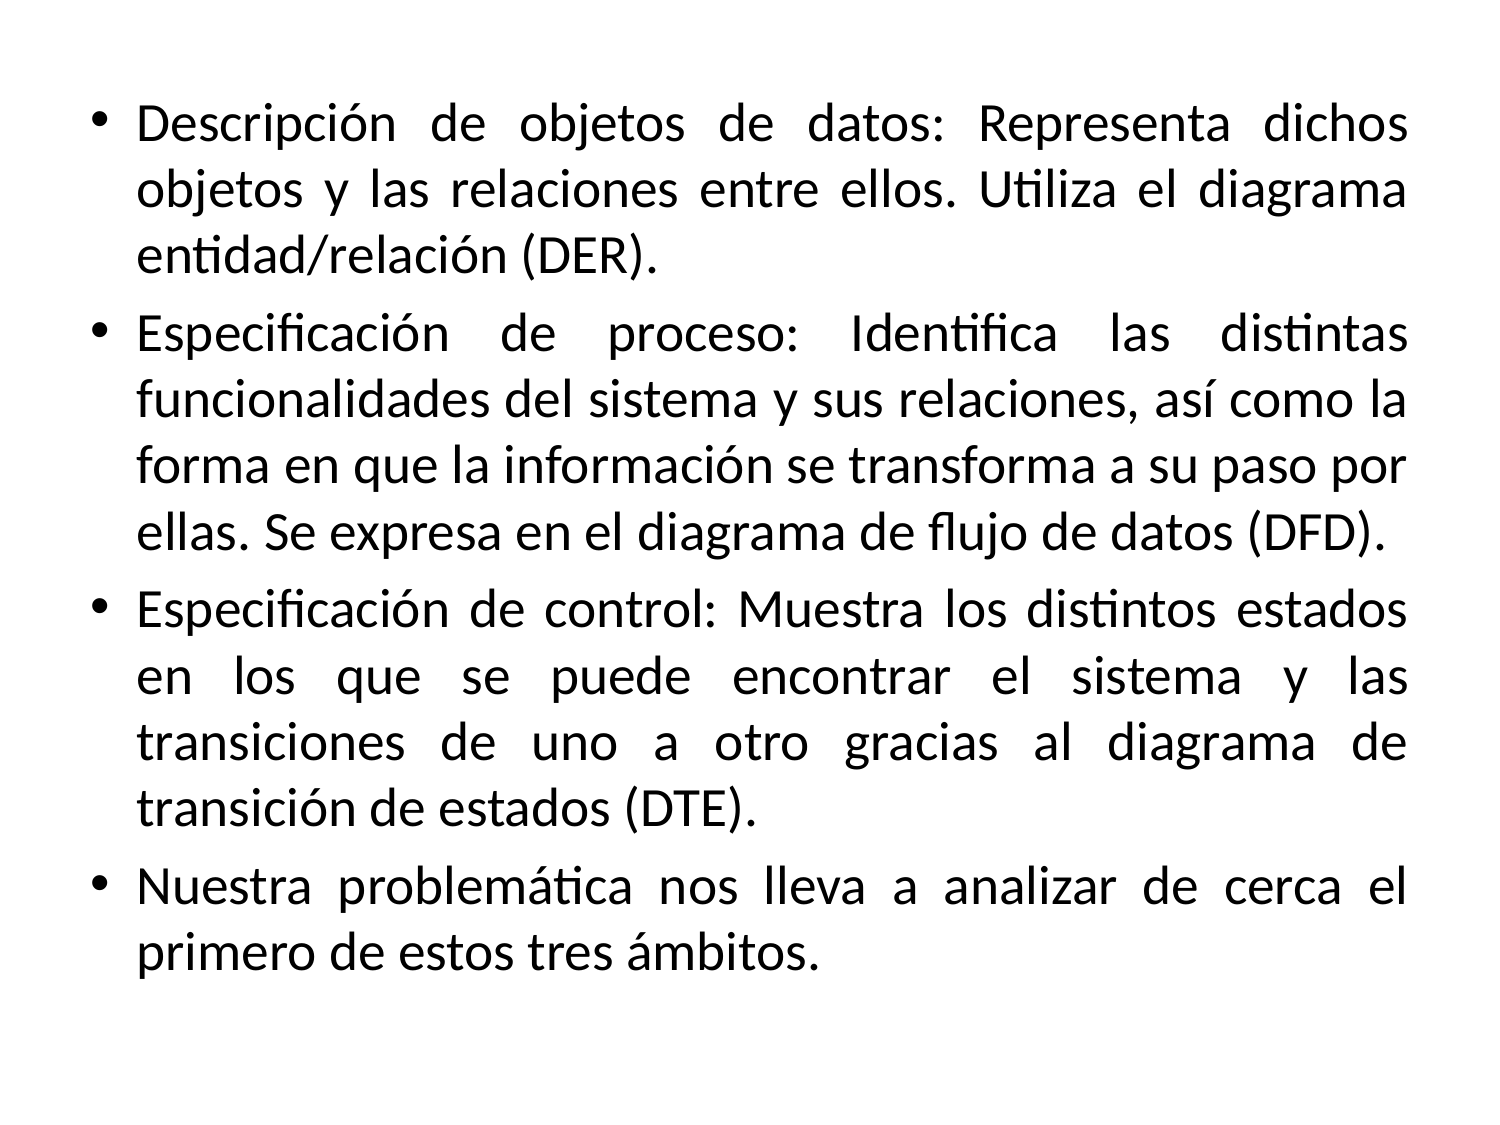

# Descripción de objetos de datos: Representa dichos objetos y las relaciones entre ellos. Utiliza el diagrama entidad/relación (DER).
Especificación de proceso: Identifica las distintas funcionalidades del sistema y sus relaciones, así como la forma en que la información se transforma a su paso por ellas. Se expresa en el diagrama de flujo de datos (DFD).
Especificación de control: Muestra los distintos estados en los que se puede encontrar el sistema y las transiciones de uno a otro gracias al diagrama de transición de estados (DTE).
Nuestra problemática nos lleva a analizar de cerca el primero de estos tres ámbitos.